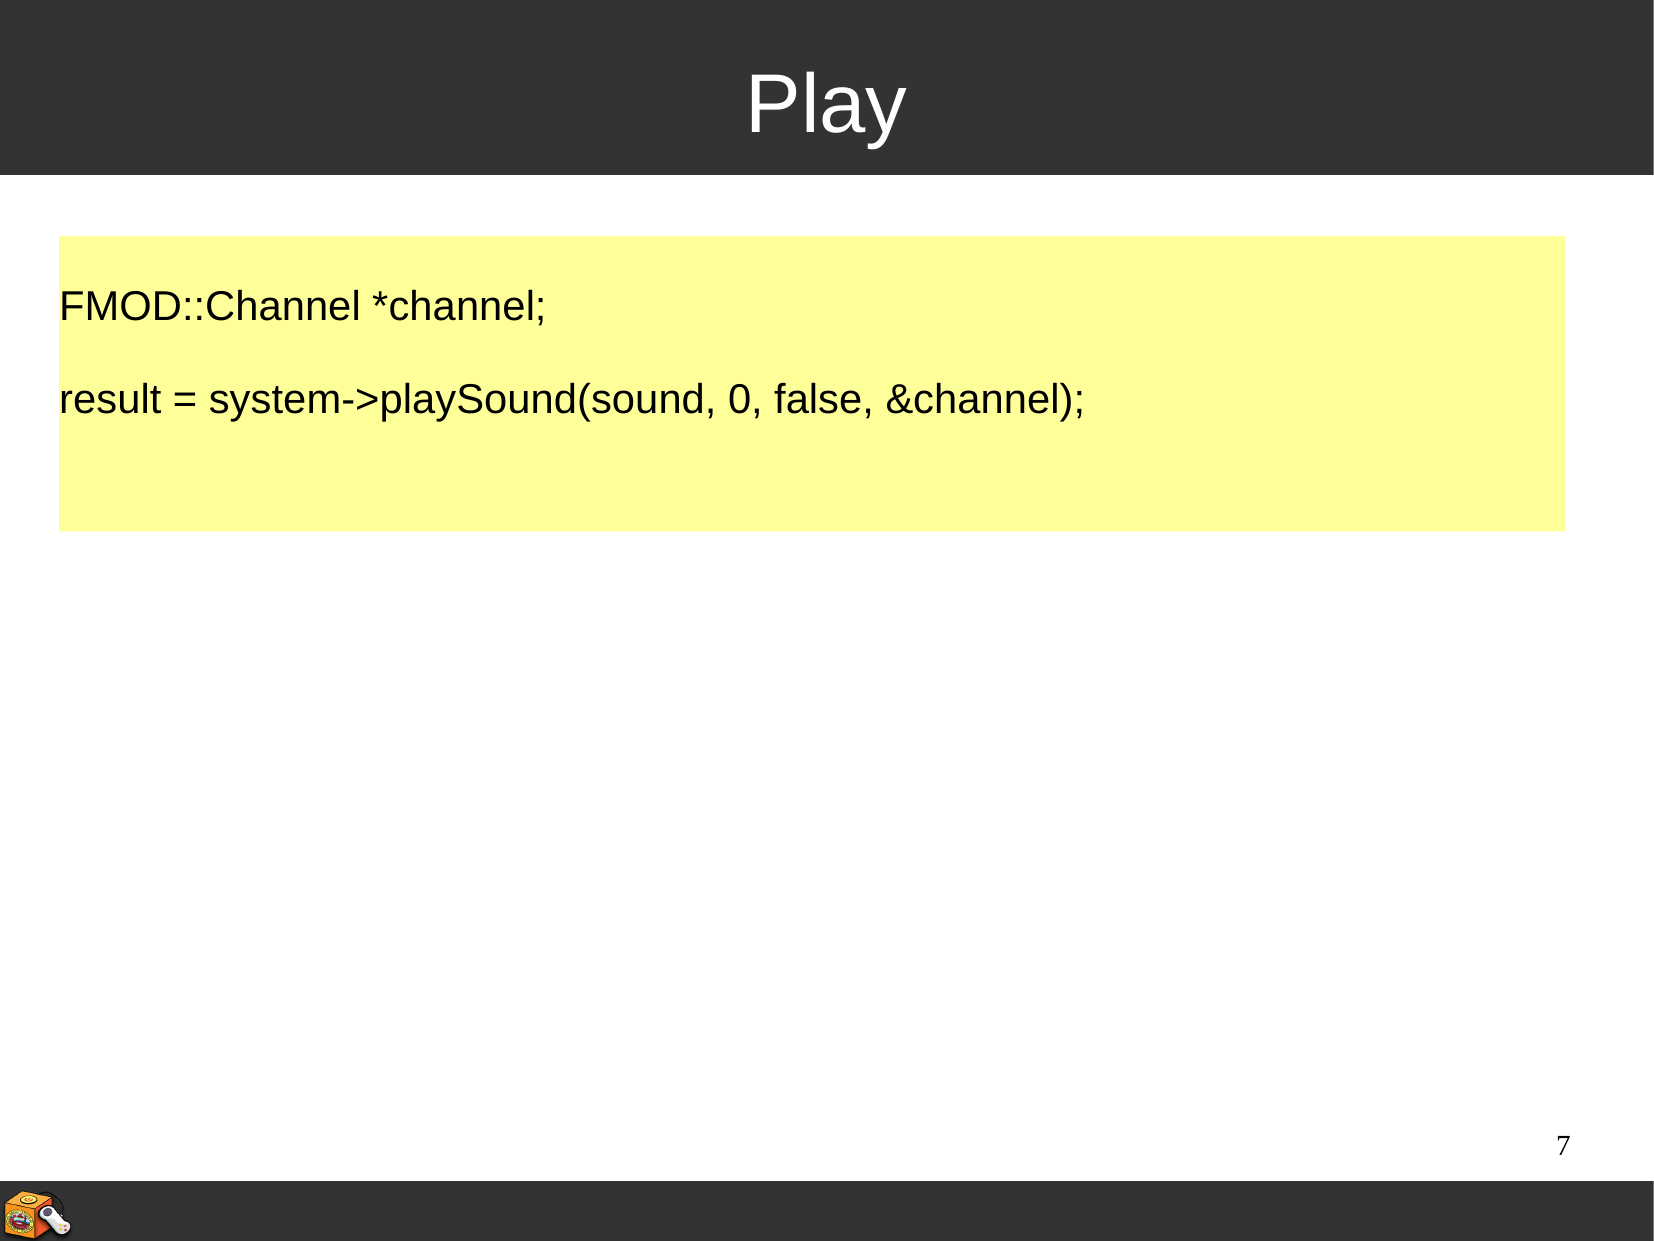

# Play
FMOD::Channel *channel;
result = system->playSound(sound, 0, false, &channel);
7